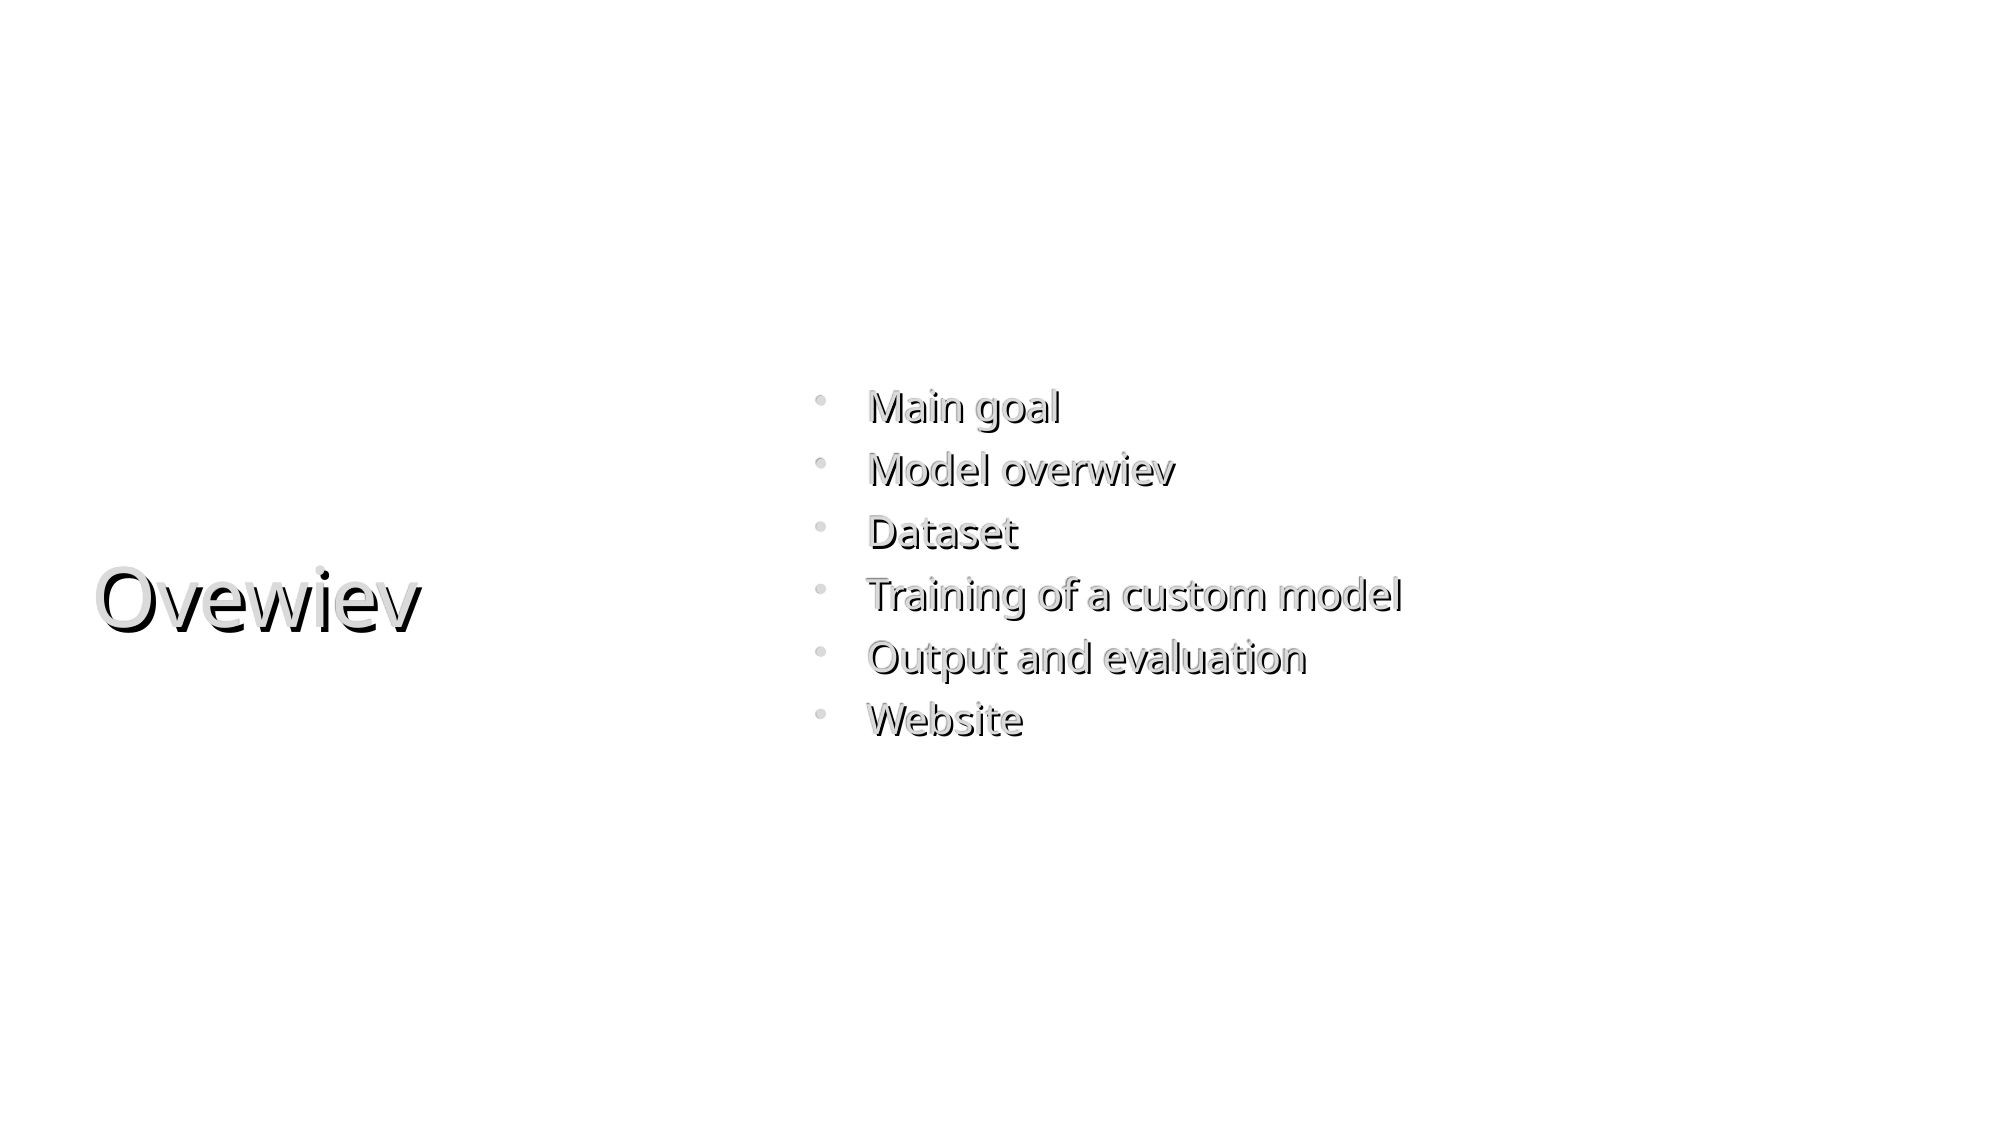

# Ovewiev
Main goal
Model overwiev
Dataset
Training of a custom model
Output and evaluation
Website